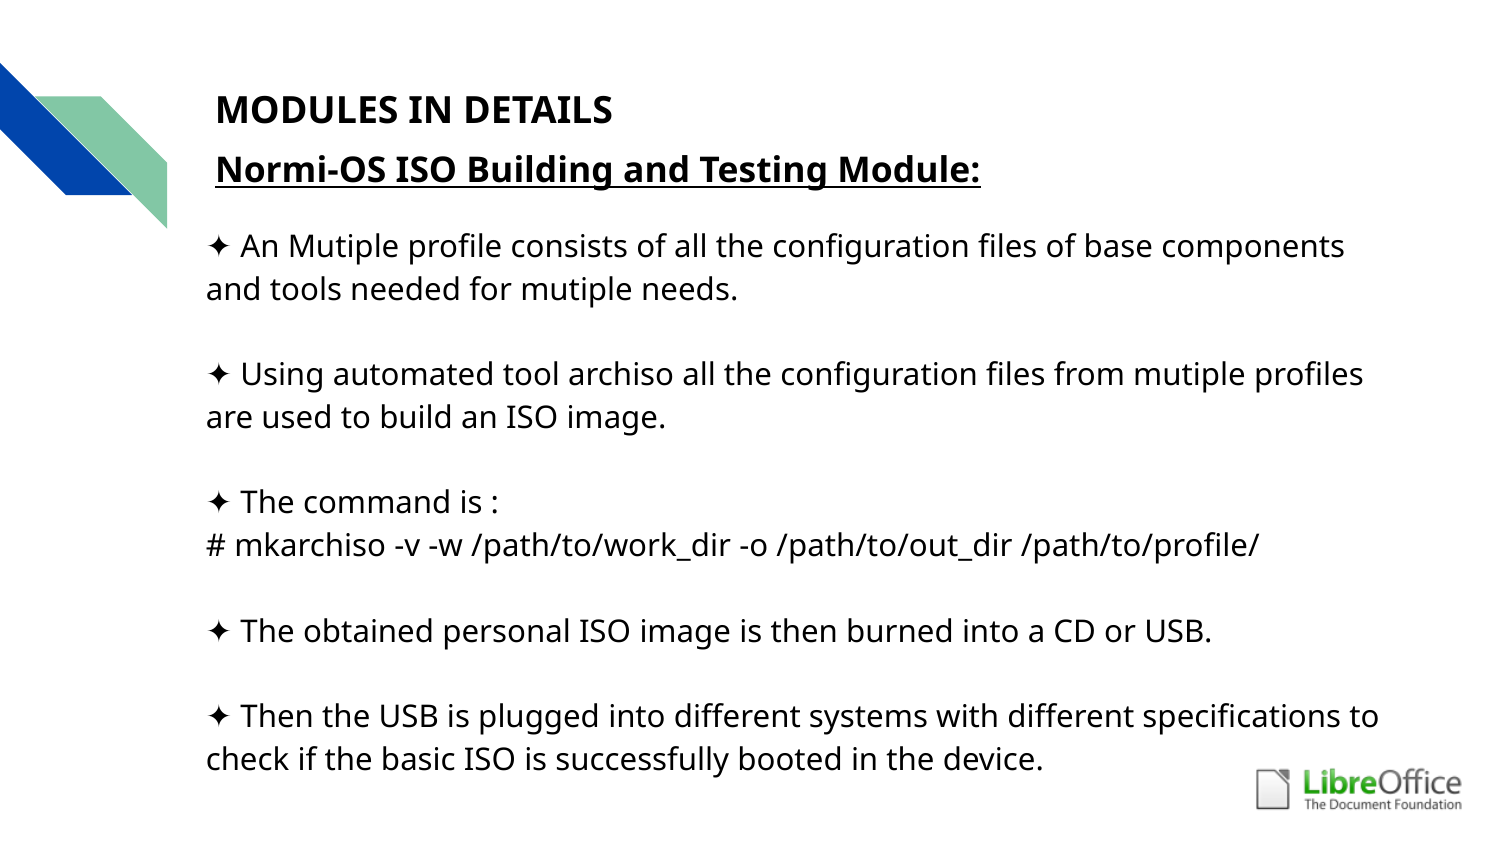

MODULES IN DETAILS
Normi-OS ISO Building and Testing Module:
✦ An Mutiple profile consists of all the configuration files of base components and tools needed for mutiple needs.
✦ Using automated tool archiso all the configuration files from mutiple profiles are used to build an ISO image.
✦ The command is :
# mkarchiso -v -w /path/to/work_dir -o /path/to/out_dir /path/to/profile/
✦ The obtained personal ISO image is then burned into a CD or USB.
✦ Then the USB is plugged into different systems with different specifications to check if the basic ISO is successfully booted in the device.